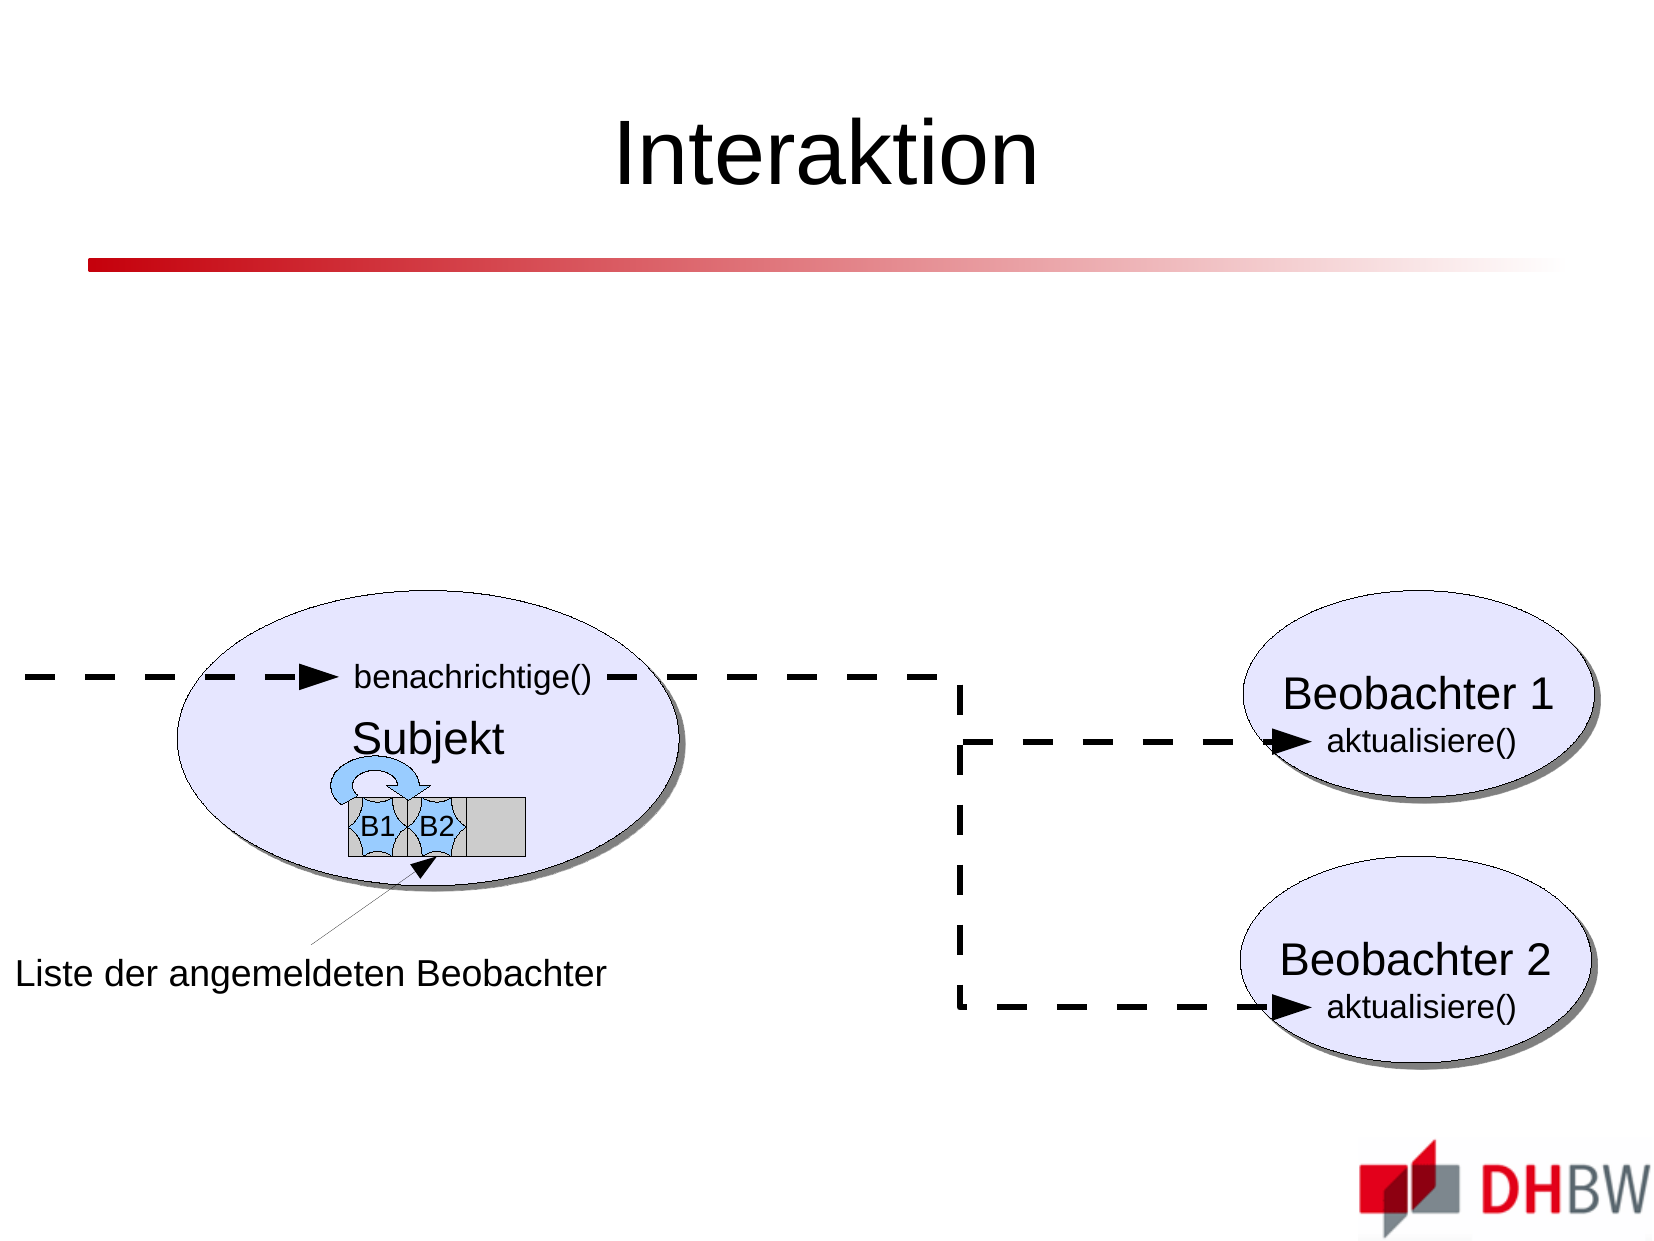

# Interaktion
Subjekt
Beobachter 1
benachrichtige()
aktualisiere()
B1
B2
Beobachter 2
Liste der angemeldeten Beobachter
aktualisiere()